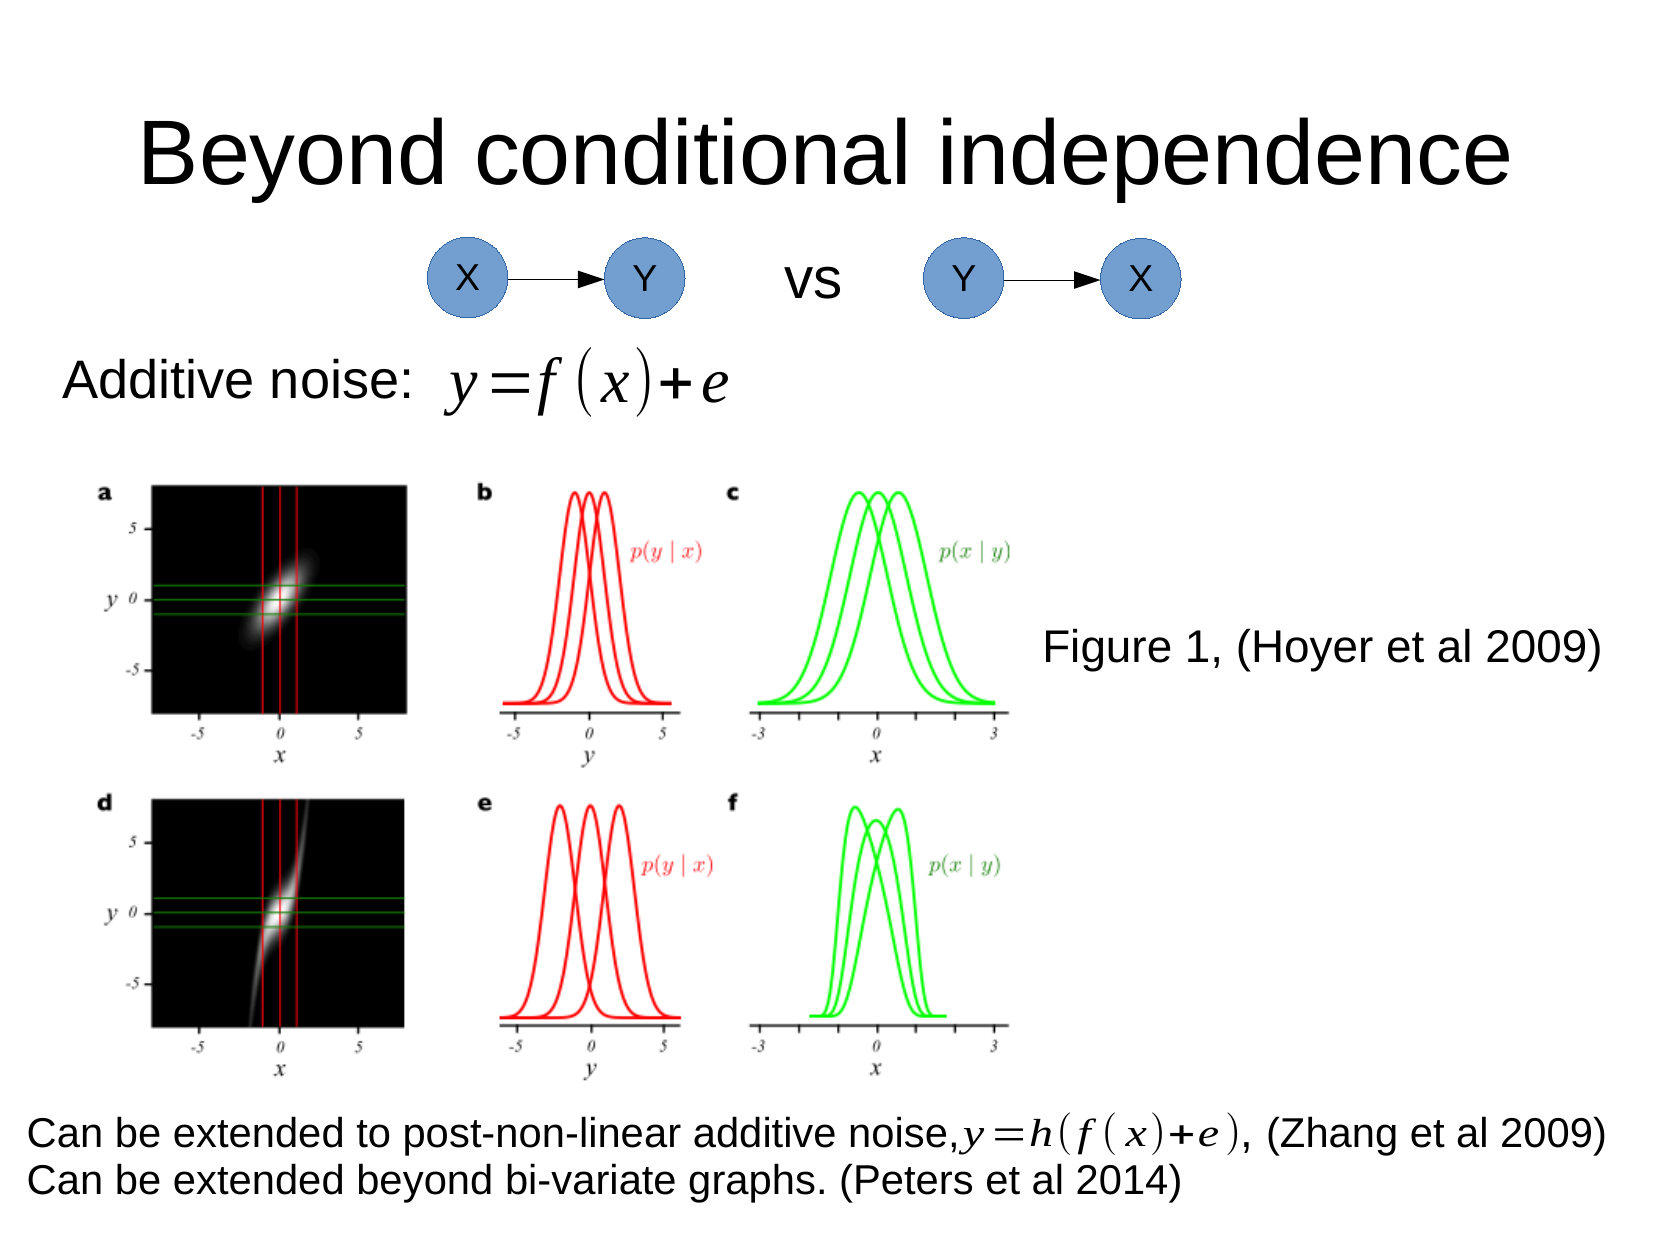

# Beyond conditional independence
X
Y
Y
vs
X
Additive noise:
Figure 1, (Hoyer et al 2009)
Can be extended to post-non-linear additive noise, , (Zhang et al 2009)
Can be extended beyond bi-variate graphs. (Peters et al 2014)